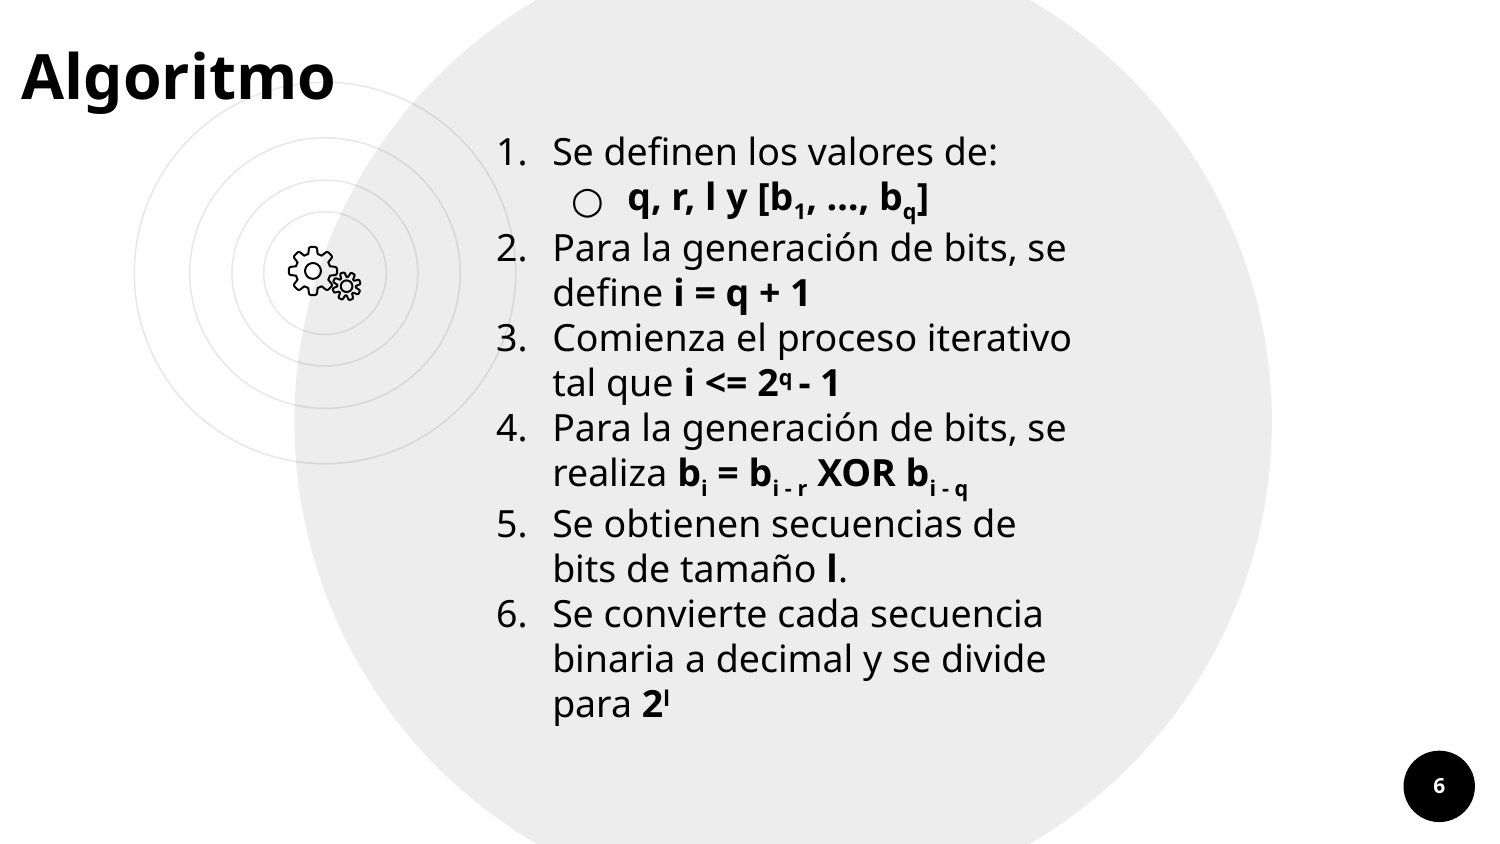

# Algoritmo
Se definen los valores de:
q, r, l y [b1, …, bq]
Para la generación de bits, se define i = q + 1
Comienza el proceso iterativo tal que i <= 2q - 1
Para la generación de bits, se realiza bi = bi - r XOR bi - q
Se obtienen secuencias de bits de tamaño l.
Se convierte cada secuencia binaria a decimal y se divide para 2l